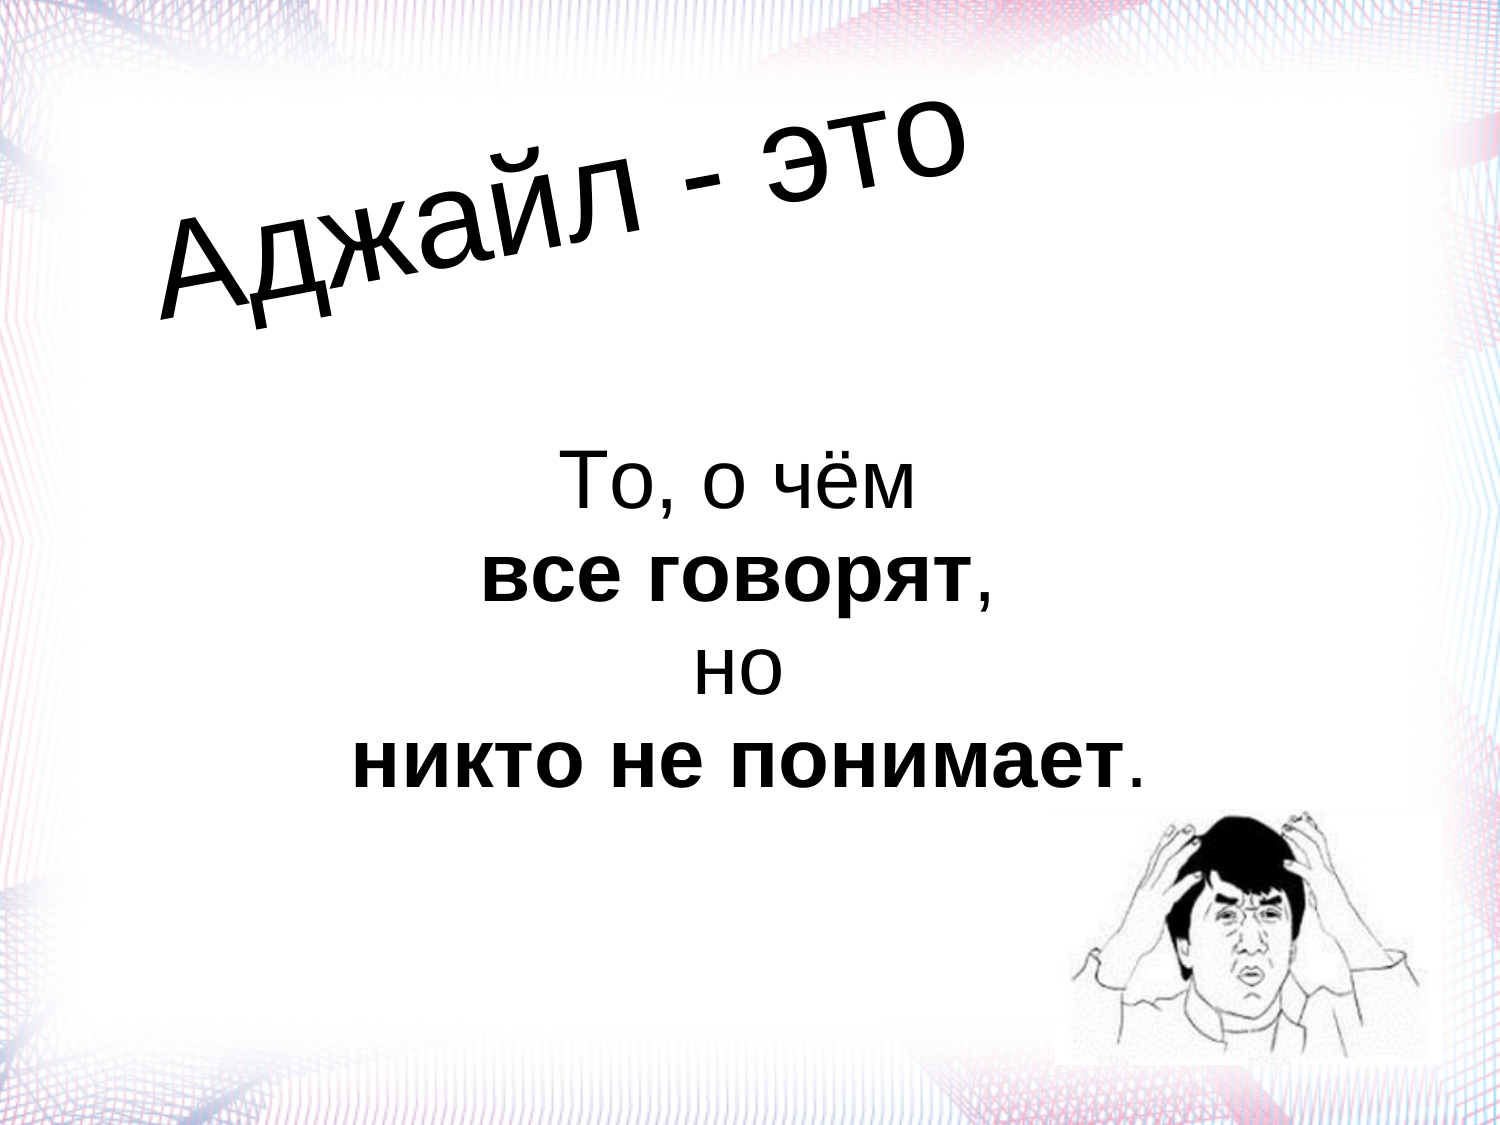

#
Аджайл - это
То, о чём
все говорят,
но
никто не понимает.